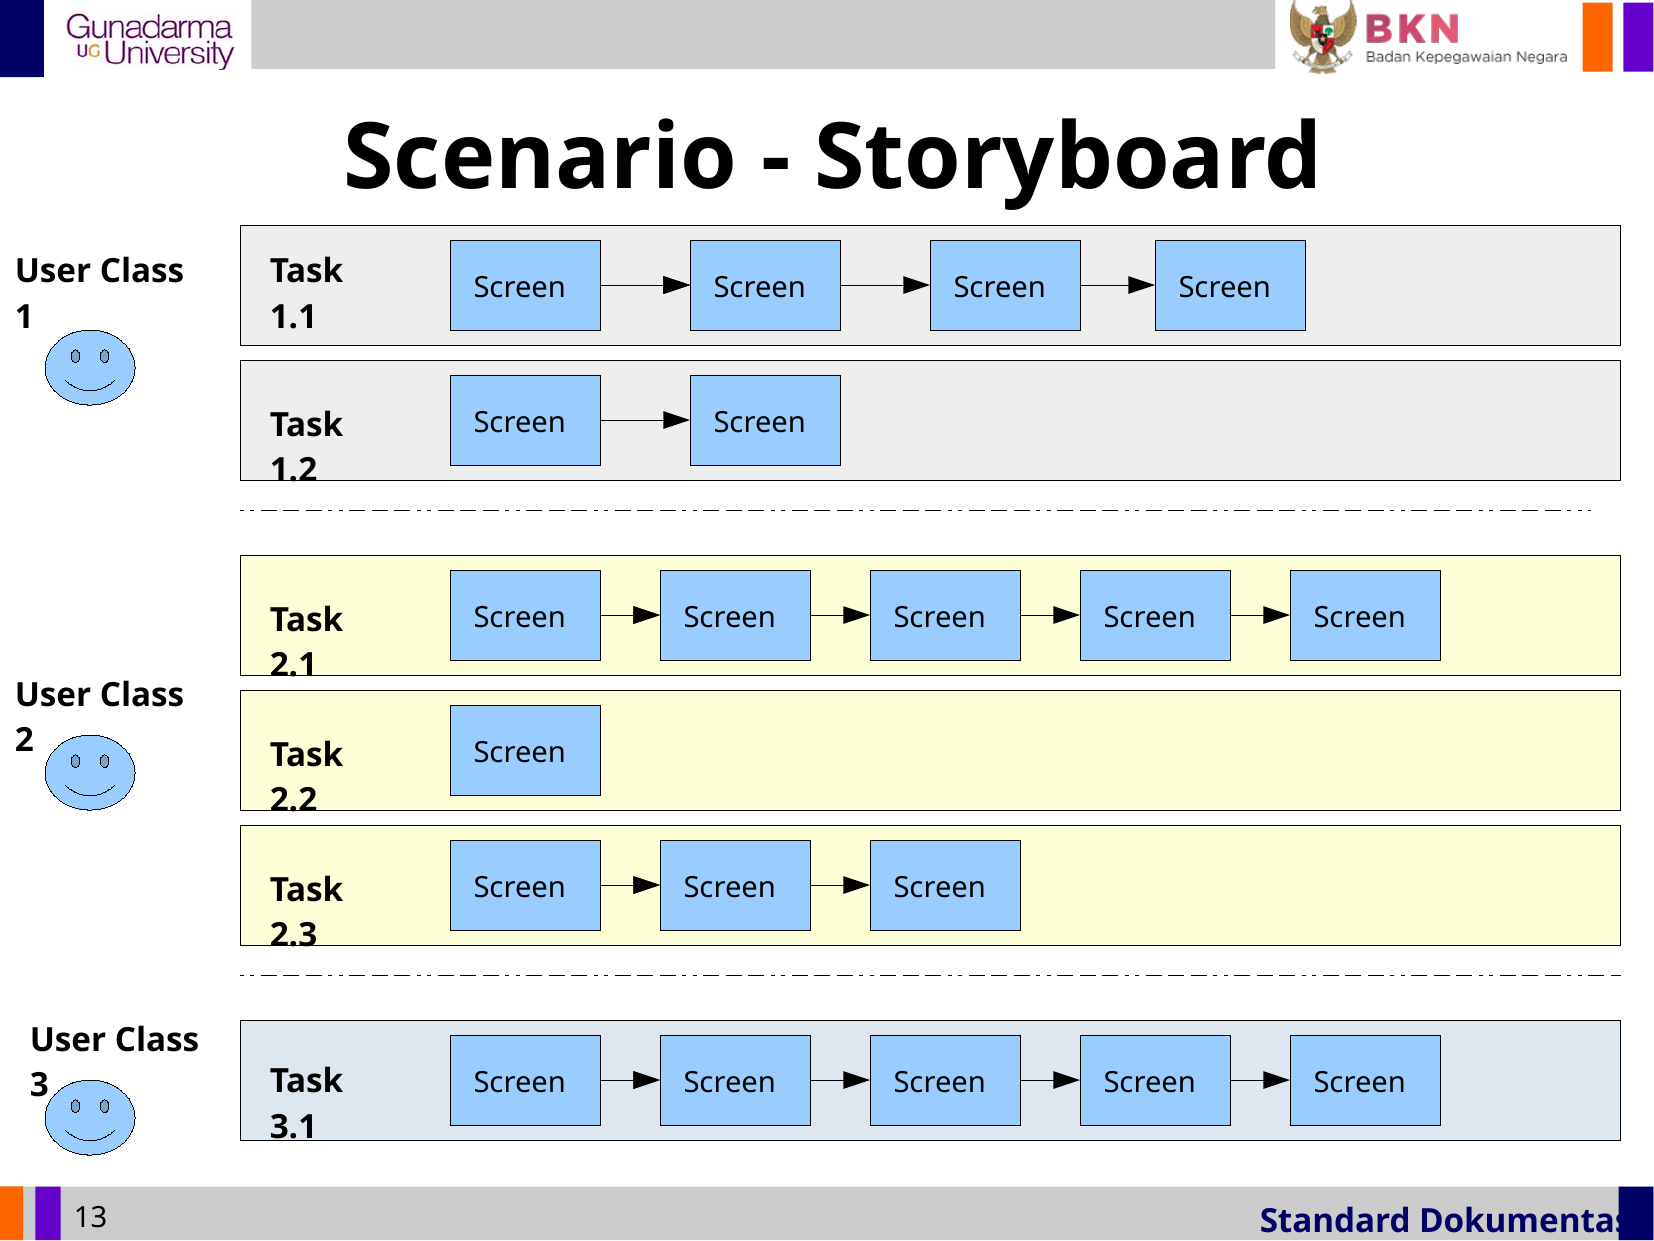

# Scenario - Storyboard
User Class 1
Task 1.1
Screen
Screen
Screen
Screen
Screen
Screen
Task 1.2
Screen
Screen
Screen
Screen
Screen
Task 2.1
User Class 2
Screen
Task 2.2
Screen
Screen
Screen
Task 2.3
User Class 3
Screen
Screen
Screen
Screen
Screen
Task 3.1